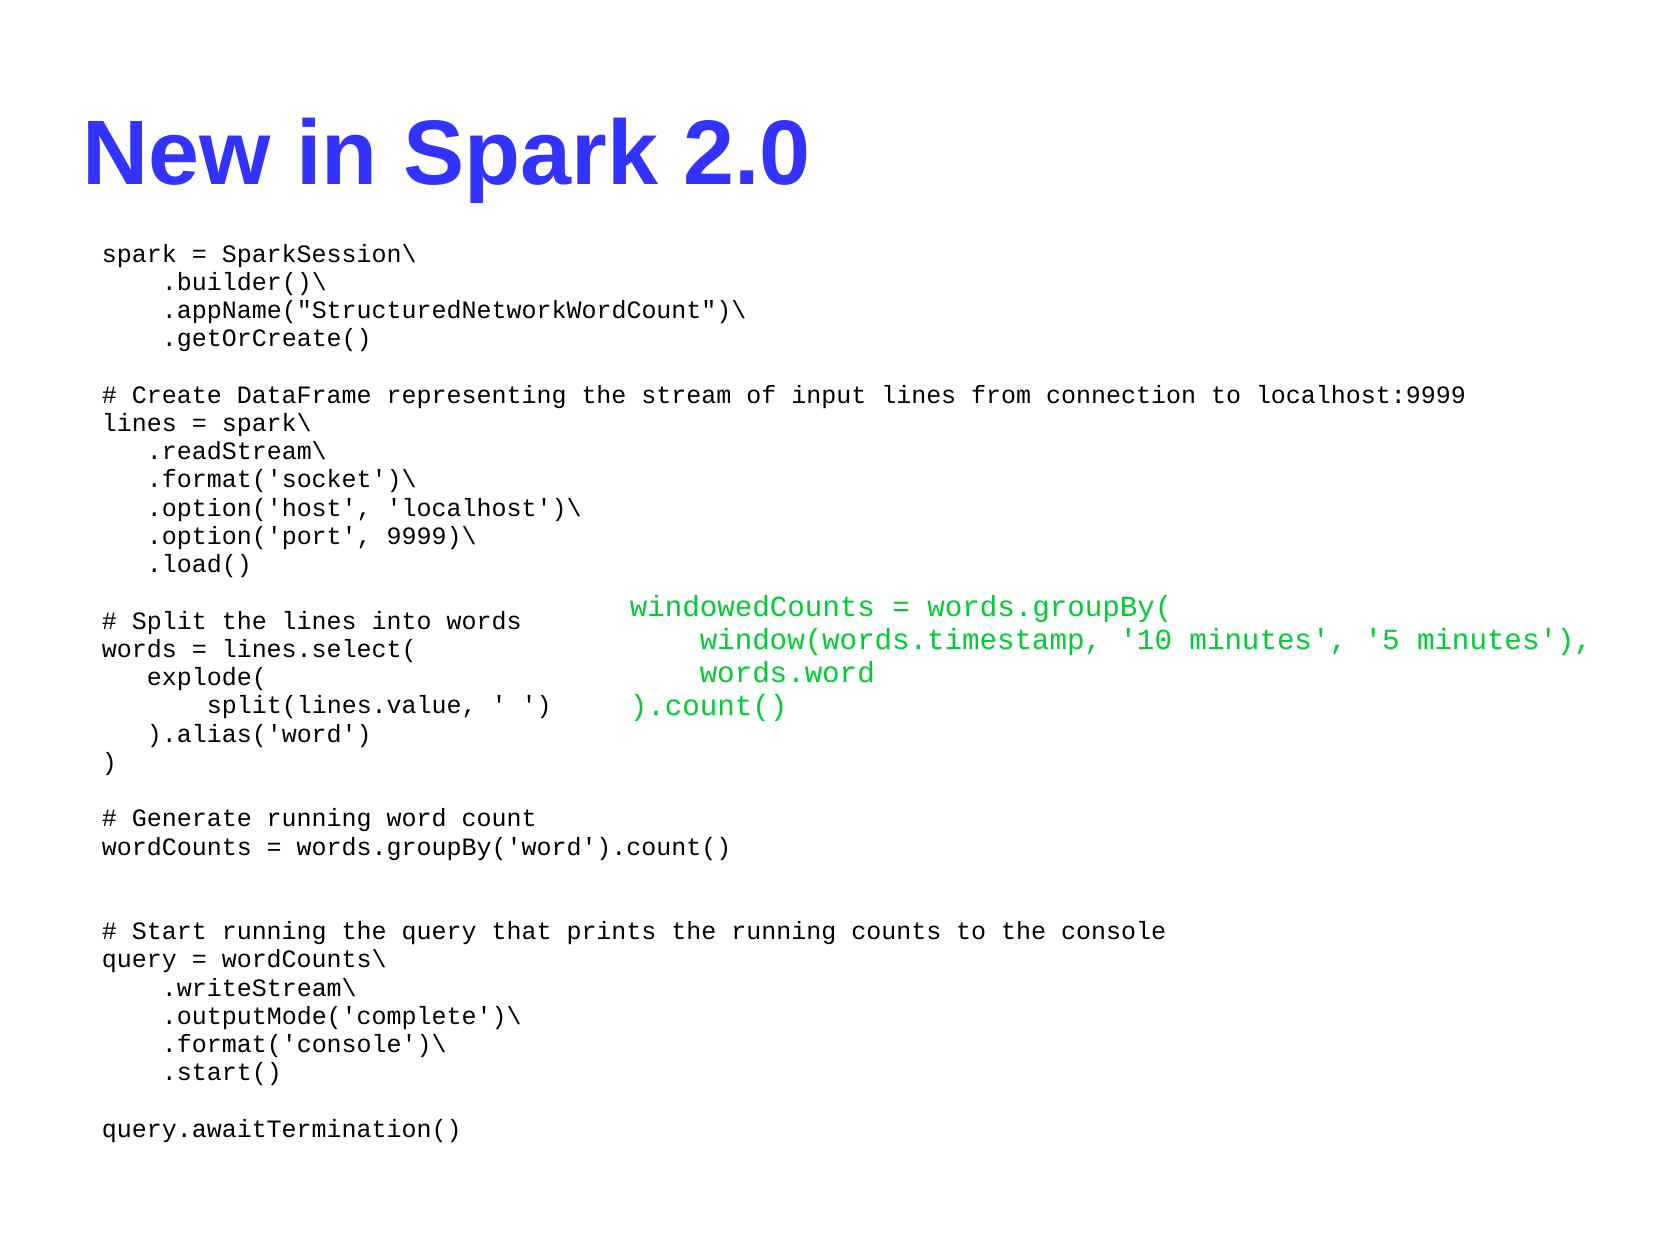

# New in Spark 2.0
spark = SparkSession\
 .builder()\
 .appName("StructuredNetworkWordCount")\
 .getOrCreate()
# Create DataFrame representing the stream of input lines from connection to localhost:9999
lines = spark\
 .readStream\
 .format('socket')\
 .option('host', 'localhost')\
 .option('port', 9999)\
 .load()
# Split the lines into words
words = lines.select(
 explode(
 split(lines.value, ' ')
 ).alias('word')
)
# Generate running word count
wordCounts = words.groupBy('word').count()
# Start running the query that prints the running counts to the console
query = wordCounts\
 .writeStream\
 .outputMode('complete')\
 .format('console')\
 .start()
query.awaitTermination()
windowedCounts = words.groupBy(
 window(words.timestamp, '10 minutes', '5 minutes'),
 words.word
).count()